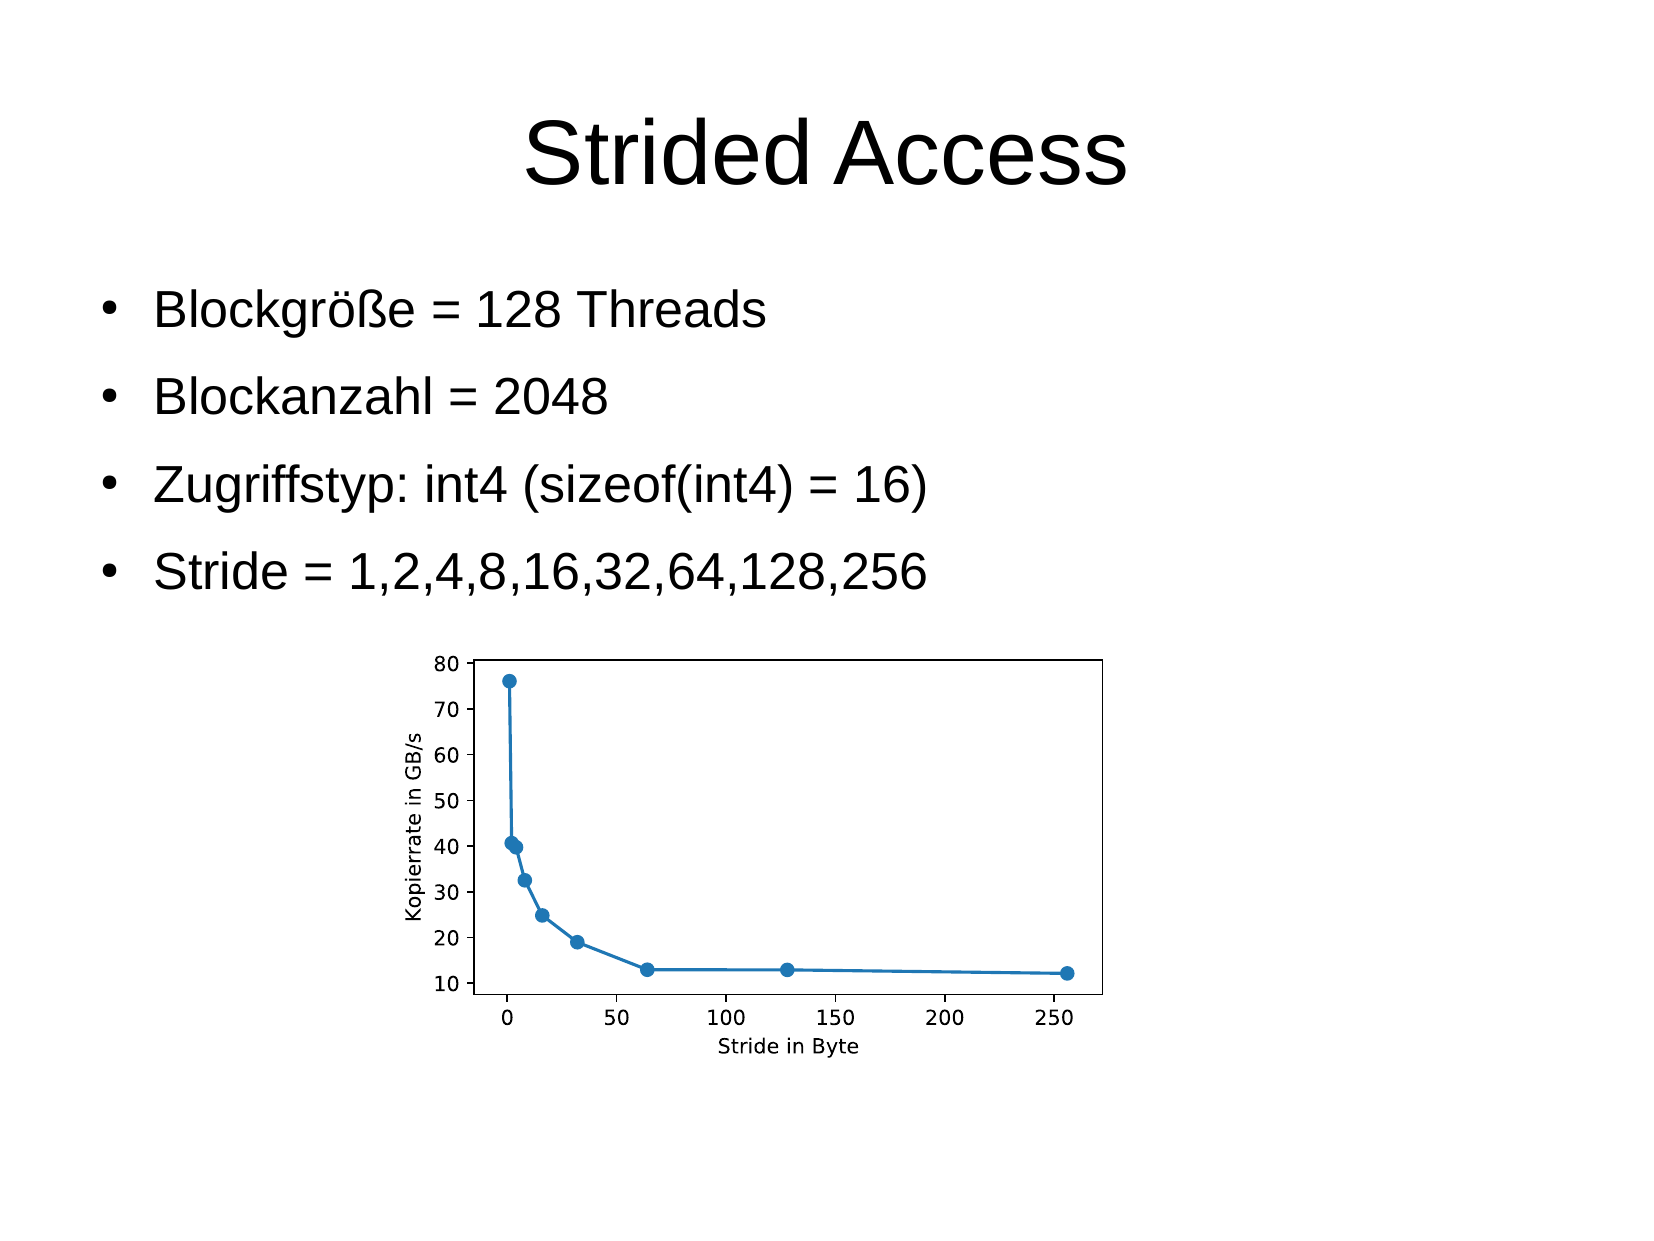

# Strided Access
Blockgröße = 128 Threads
Blockanzahl = 2048
Zugriffstyp: int4 (sizeof(int4) = 16)
Stride = 1,2,4,8,16,32,64,128,256